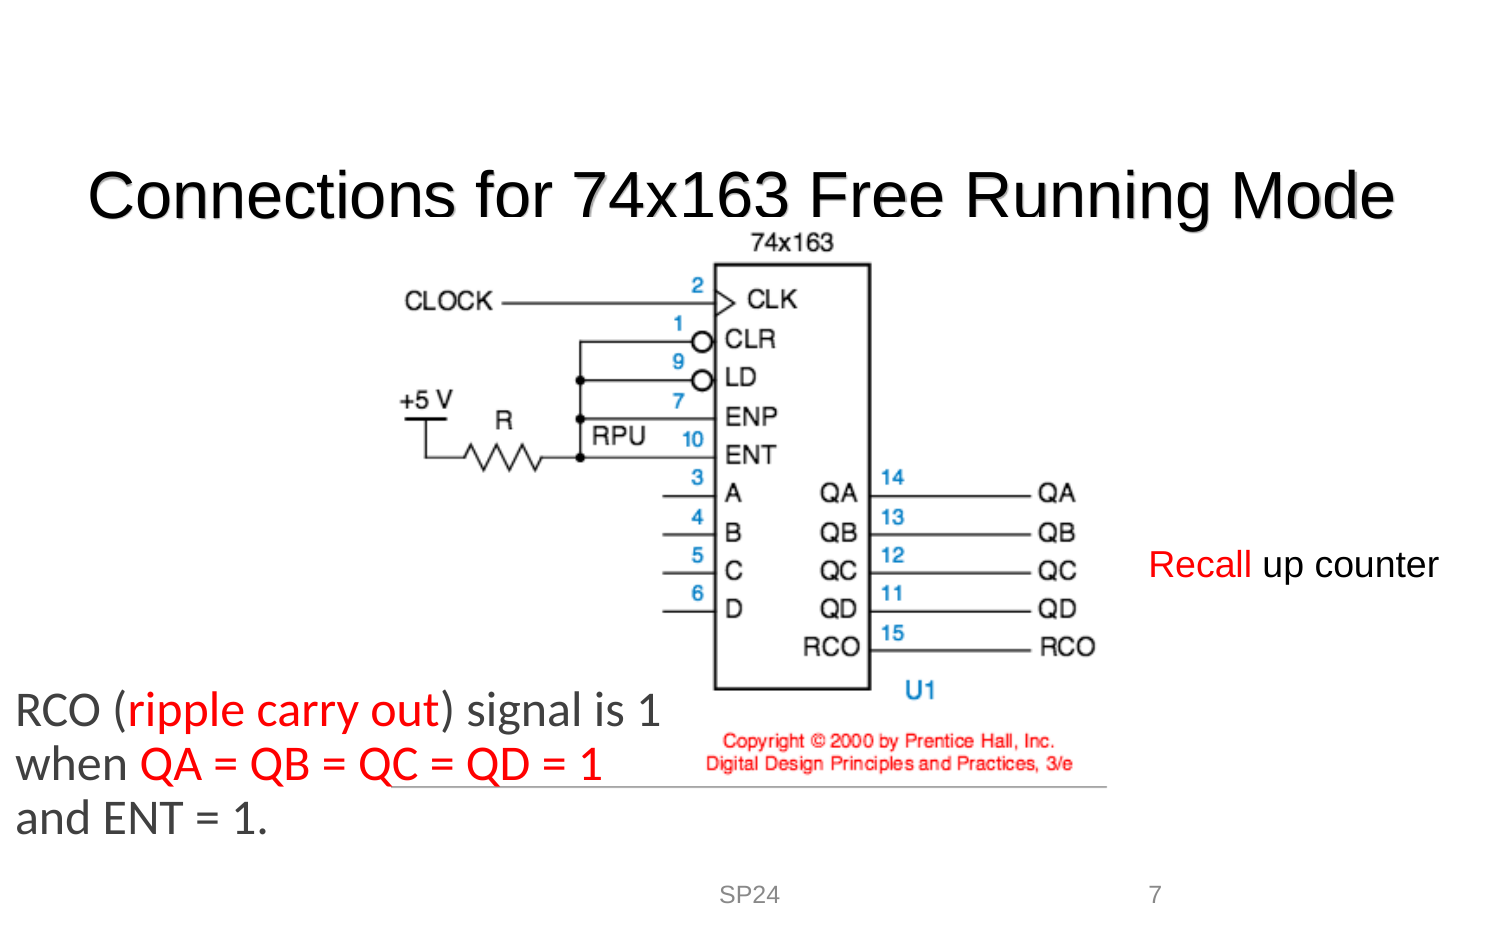

# Connections for 74x163 Free Running Mode
Recall up counter
RCO (ripple carry out) signal is 1 when QA = QB = QC = QD = 1 and ENT = 1.
SP24